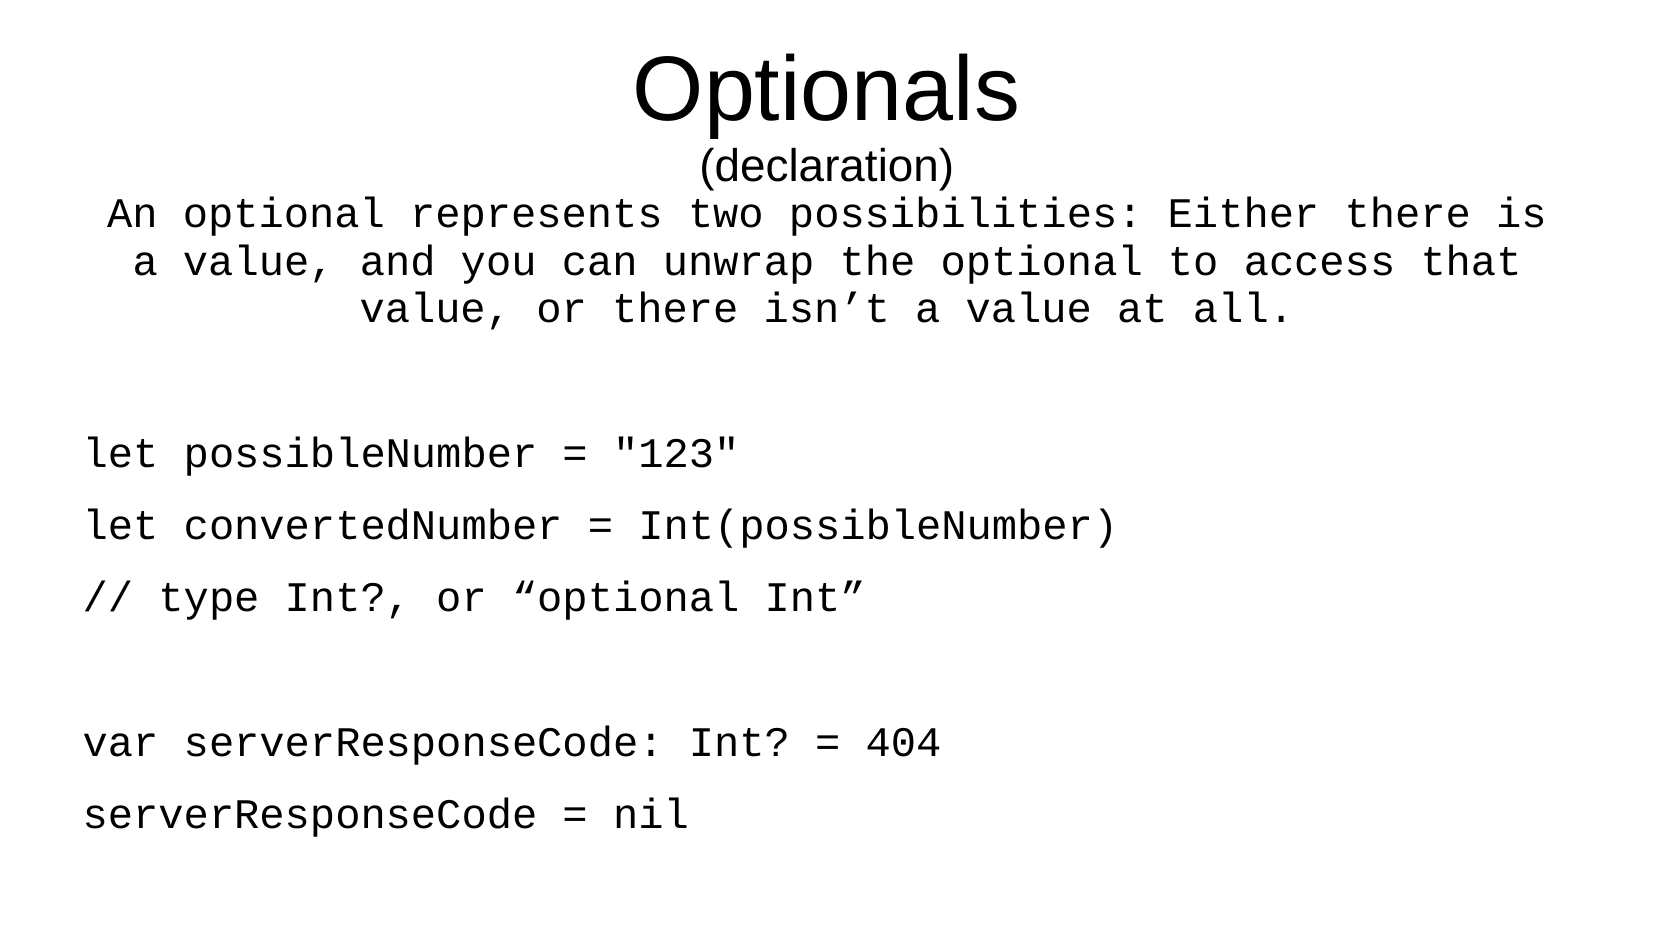

# Optionals (declaration)
An optional represents two possibilities: Either there is a value, and you can unwrap the optional to access that value, or there isn’t a value at all.
let possibleNumber = "123"
let convertedNumber = Int(possibleNumber)
// type Int?, or “optional Int”
var serverResponseCode: Int? = 404
serverResponseCode = nil